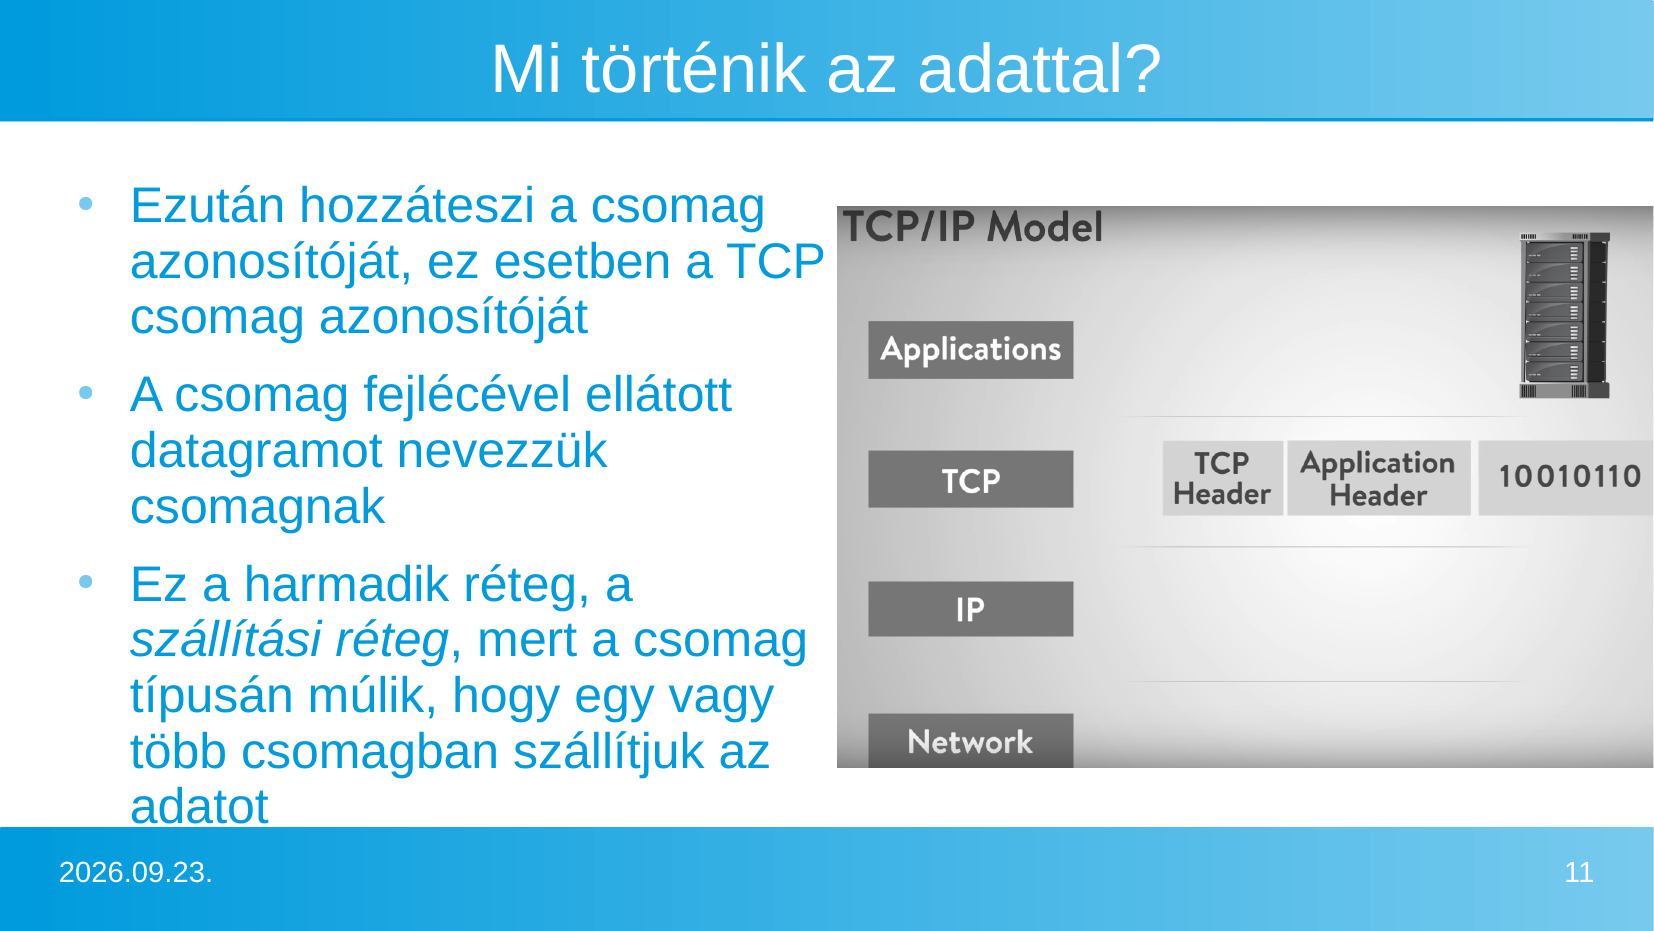

# Mi történik az adattal?
Ezután hozzáteszi a csomag azonosítóját, ez esetben a TCP csomag azonosítóját
A csomag fejlécével ellátott datagramot nevezzük csomagnak
Ez a harmadik réteg, a szállítási réteg, mert a csomag típusán múlik, hogy egy vagy több csomagban szállítjuk az adatot
11